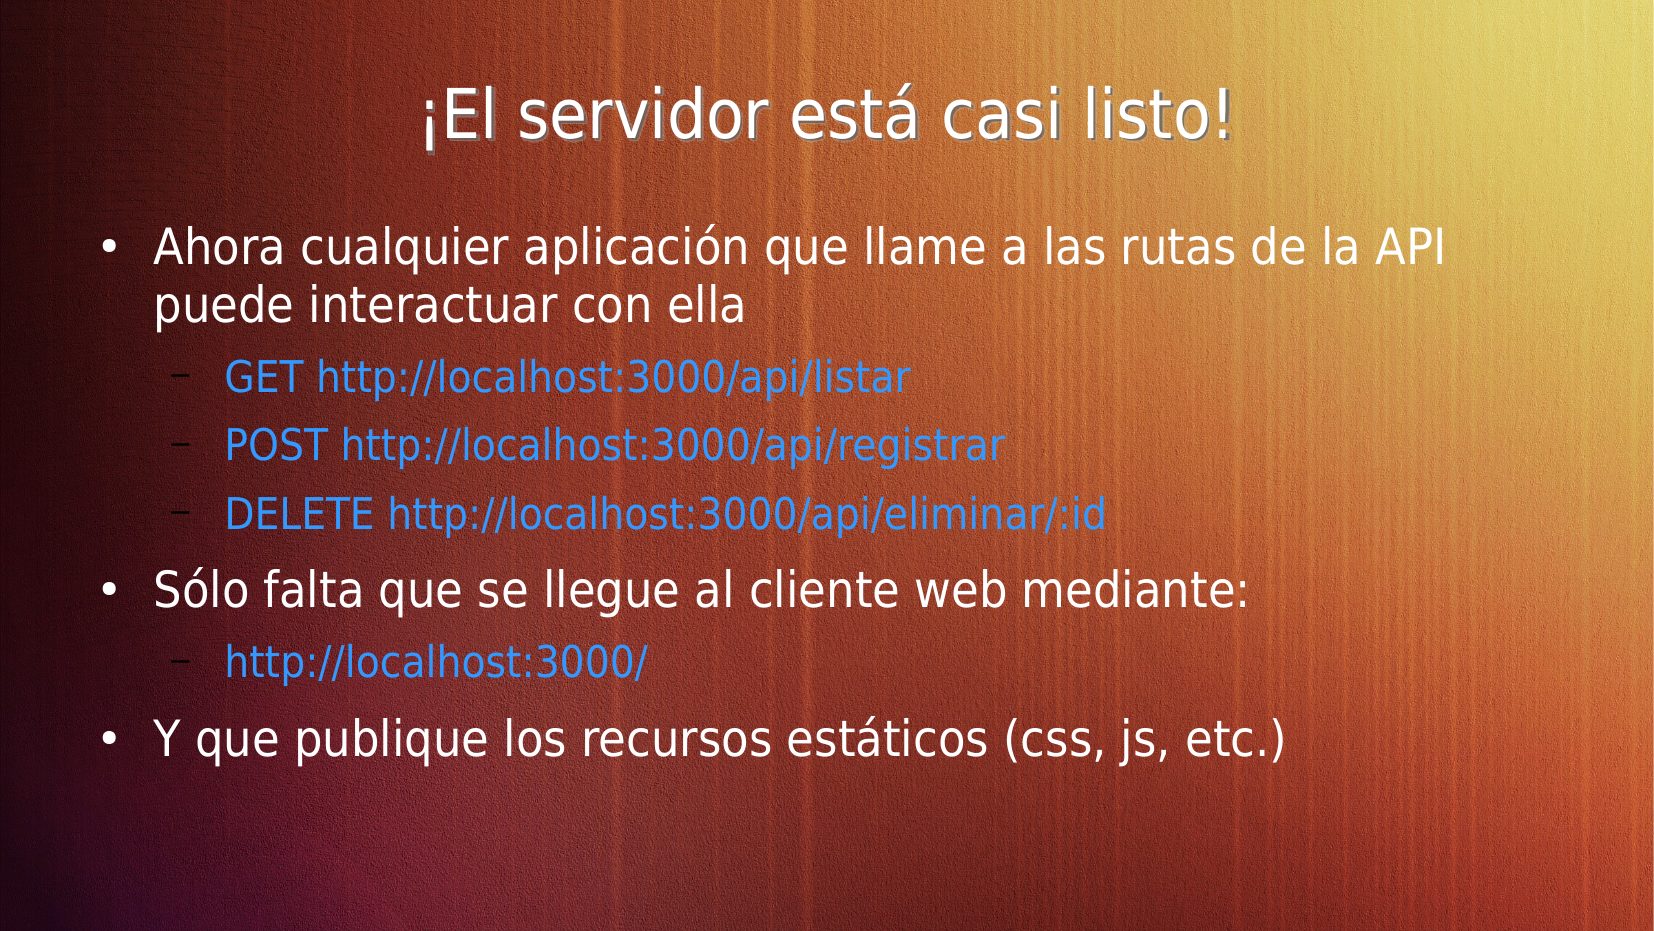

# ¡El servidor está casi listo!
Ahora cualquier aplicación que llame a las rutas de la API puede interactuar con ella
GET http://localhost:3000/api/listar
POST http://localhost:3000/api/registrar
DELETE http://localhost:3000/api/eliminar/:id
Sólo falta que se llegue al cliente web mediante:
http://localhost:3000/
Y que publique los recursos estáticos (css, js, etc.)